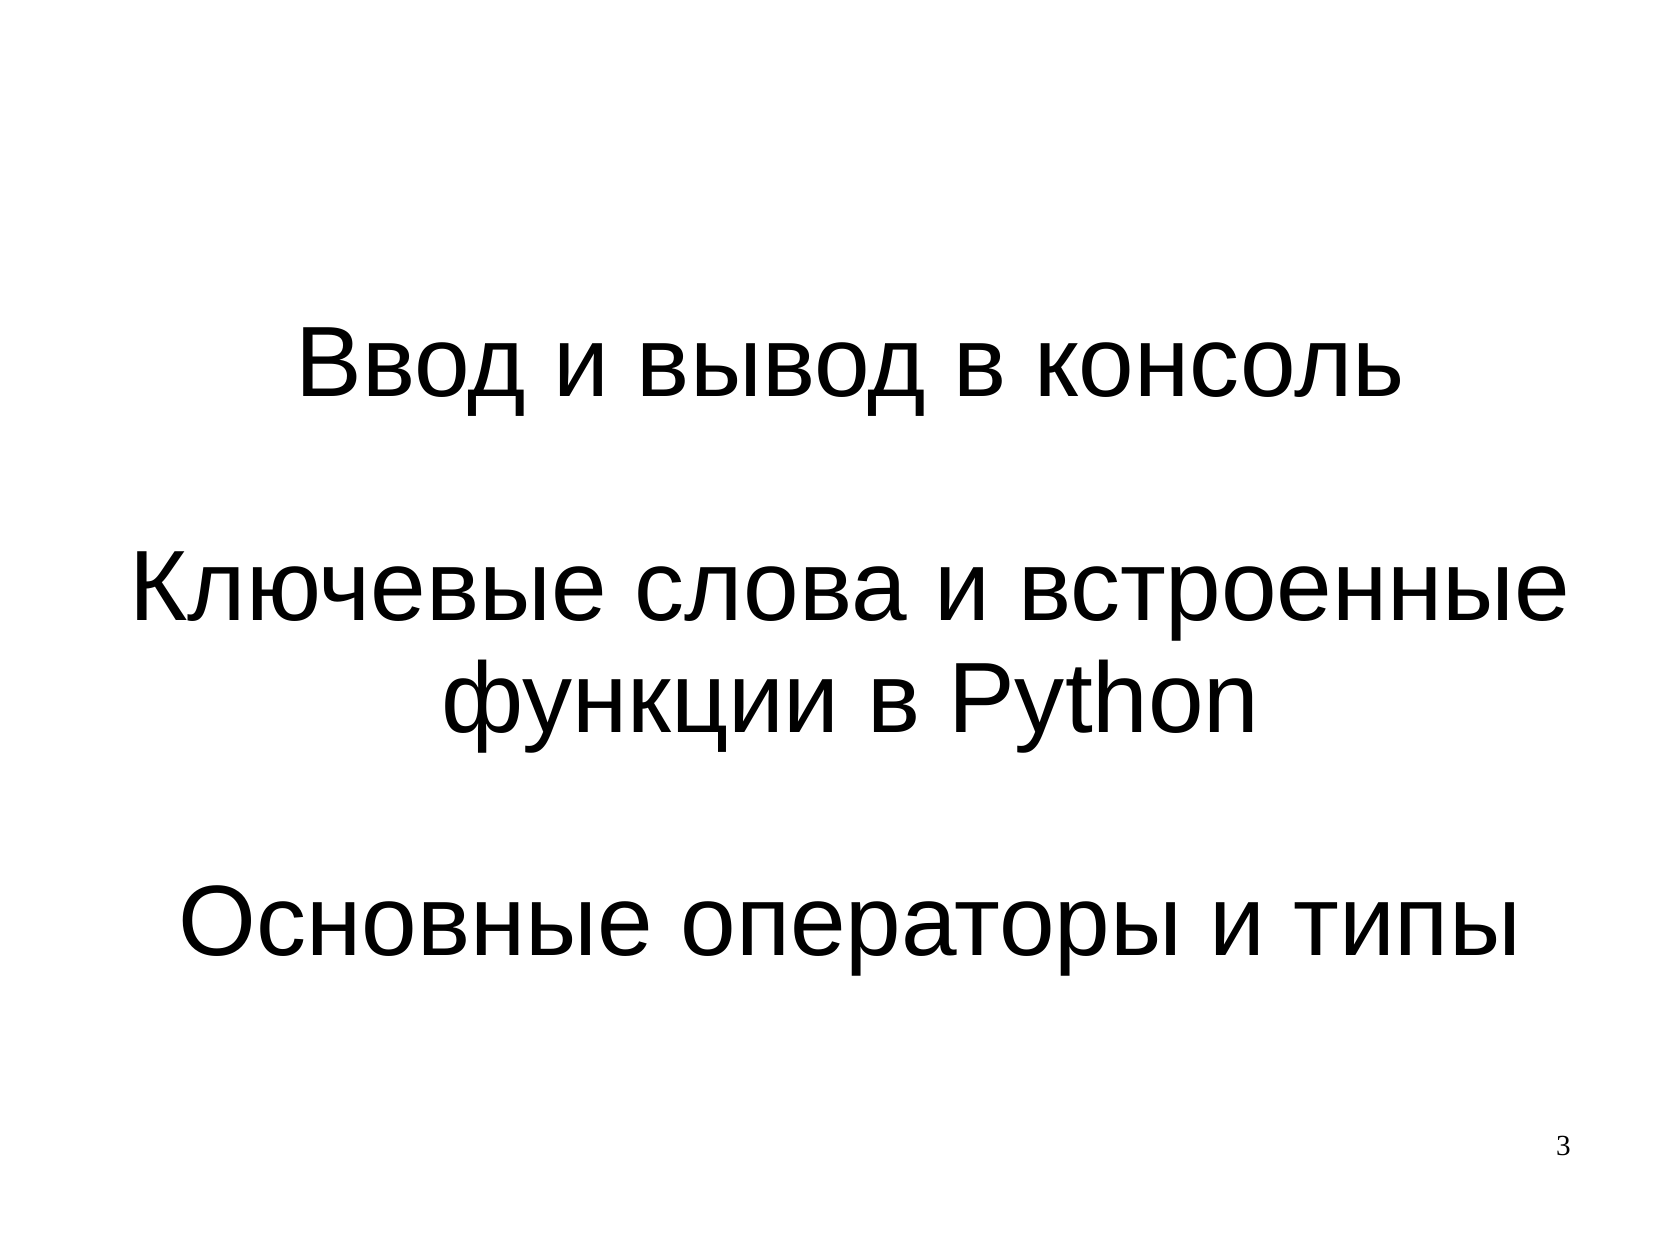

# Ввод и вывод в консоль Ключевые слова и встроенные функции в Python Основные операторы и типы
3